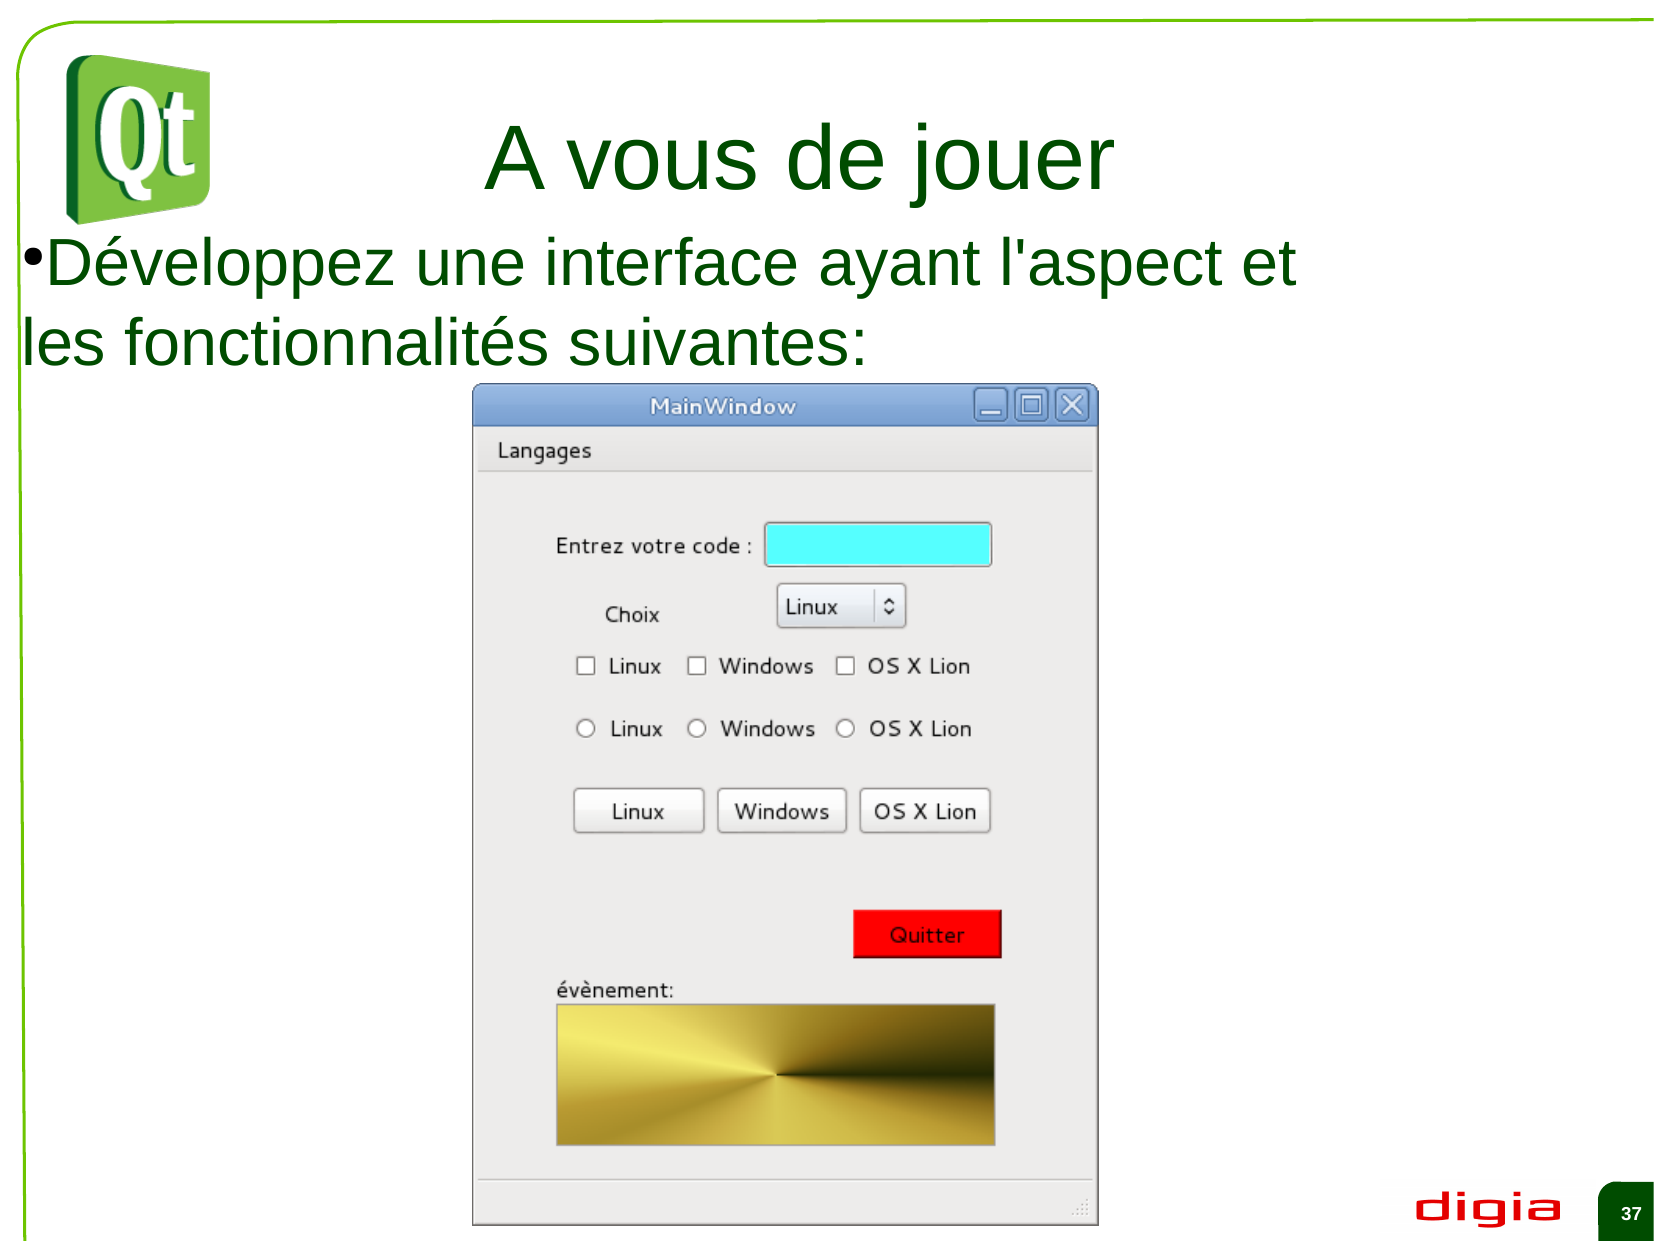

# A vous de jouer
Développez une interface ayant l'aspect et les fonctionnalités suivantes: